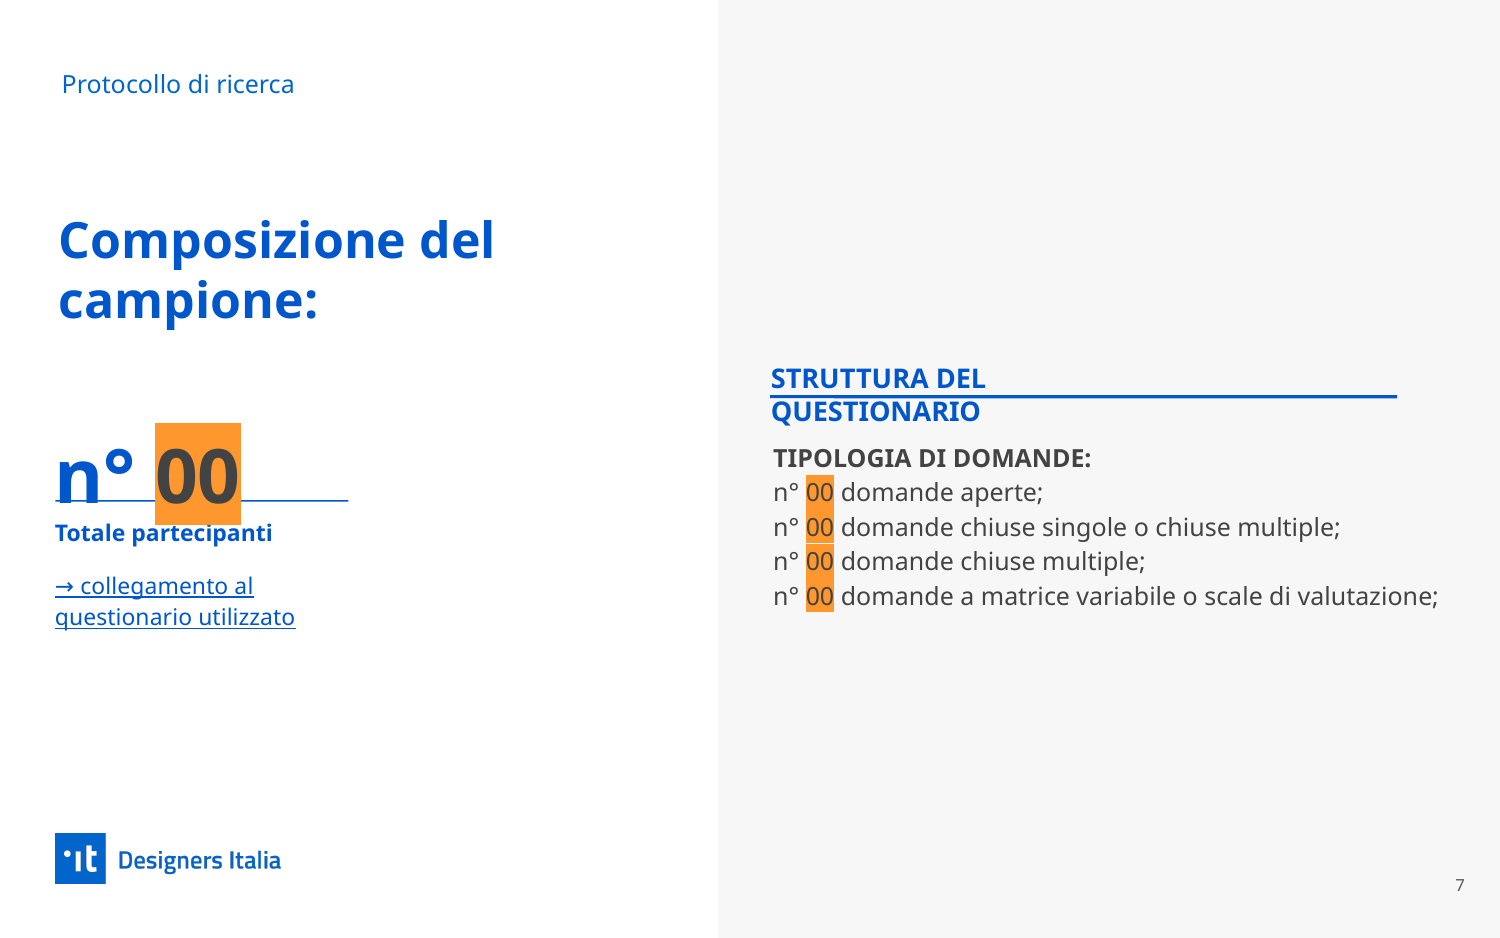

Protocollo di ricerca
Composizione del campione:
STRUTTURA DEL QUESTIONARIO
n° 00
TIPOLOGIA DI DOMANDE:
n° 00 domande aperte;
n° 00 domande chiuse singole o chiuse multiple;
n° 00 domande chiuse multiple;
n° 00 domande a matrice variabile o scale di valutazione;
Totale partecipanti
→ collegamento al questionario utilizzato